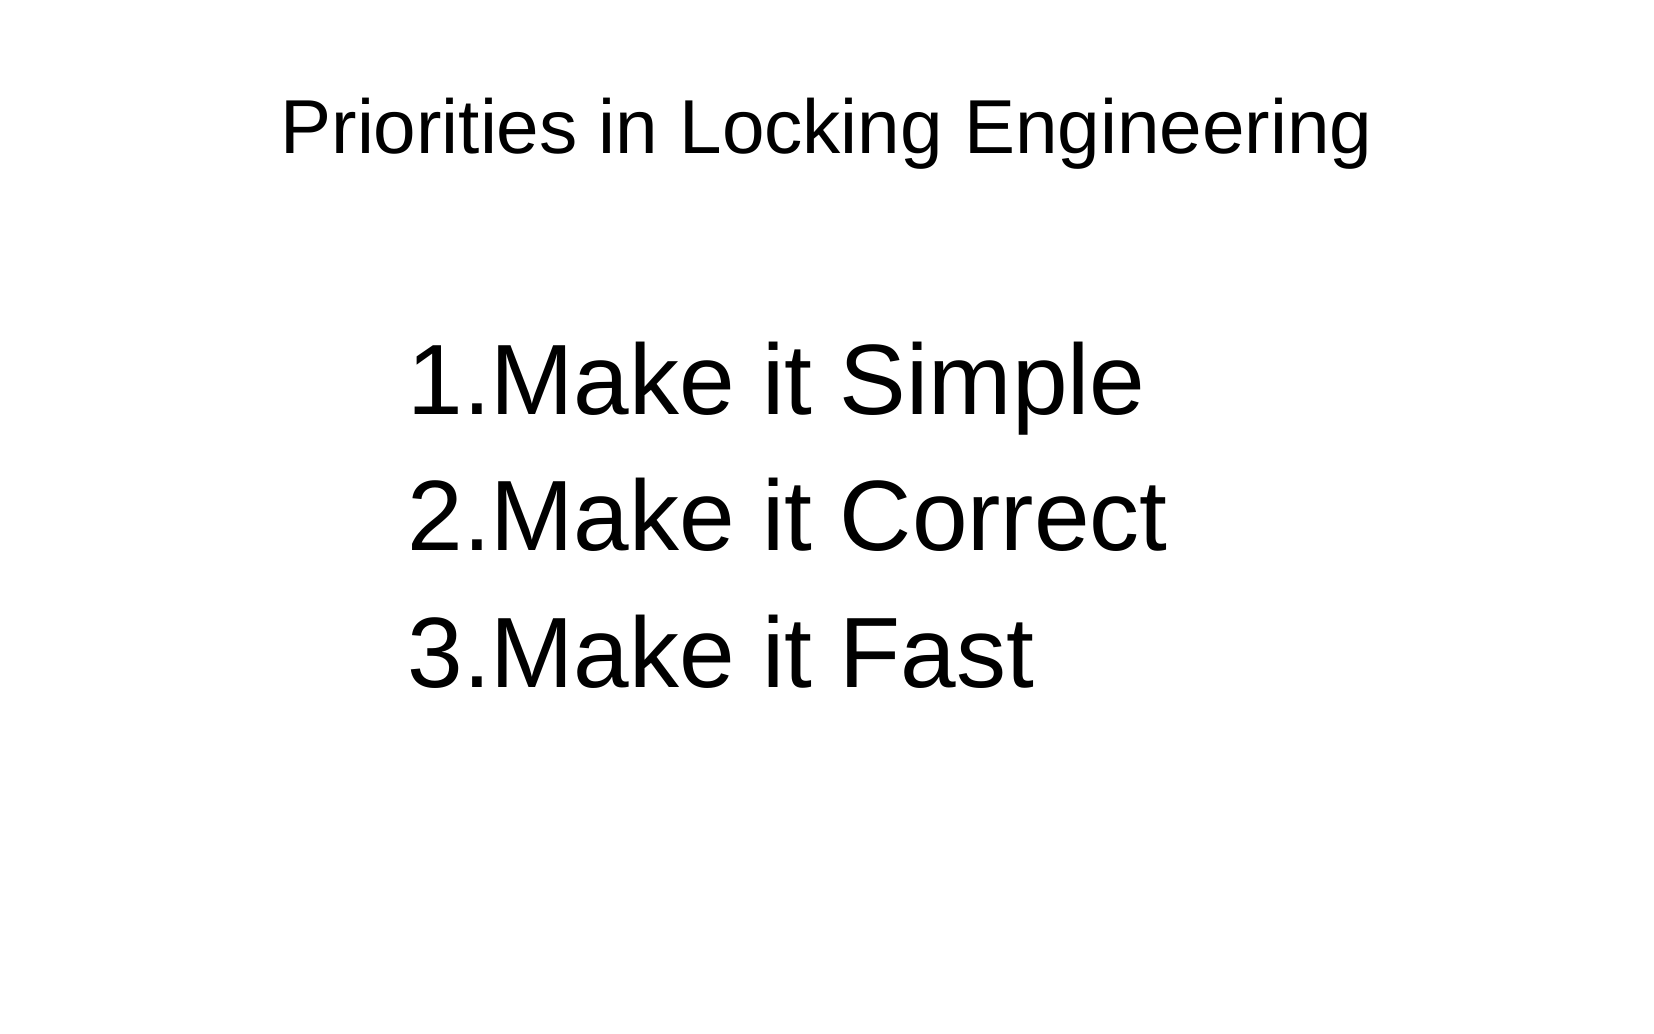

# Priorities in Locking Engineering
Make it Simple
Make it Correct
Make it Fast